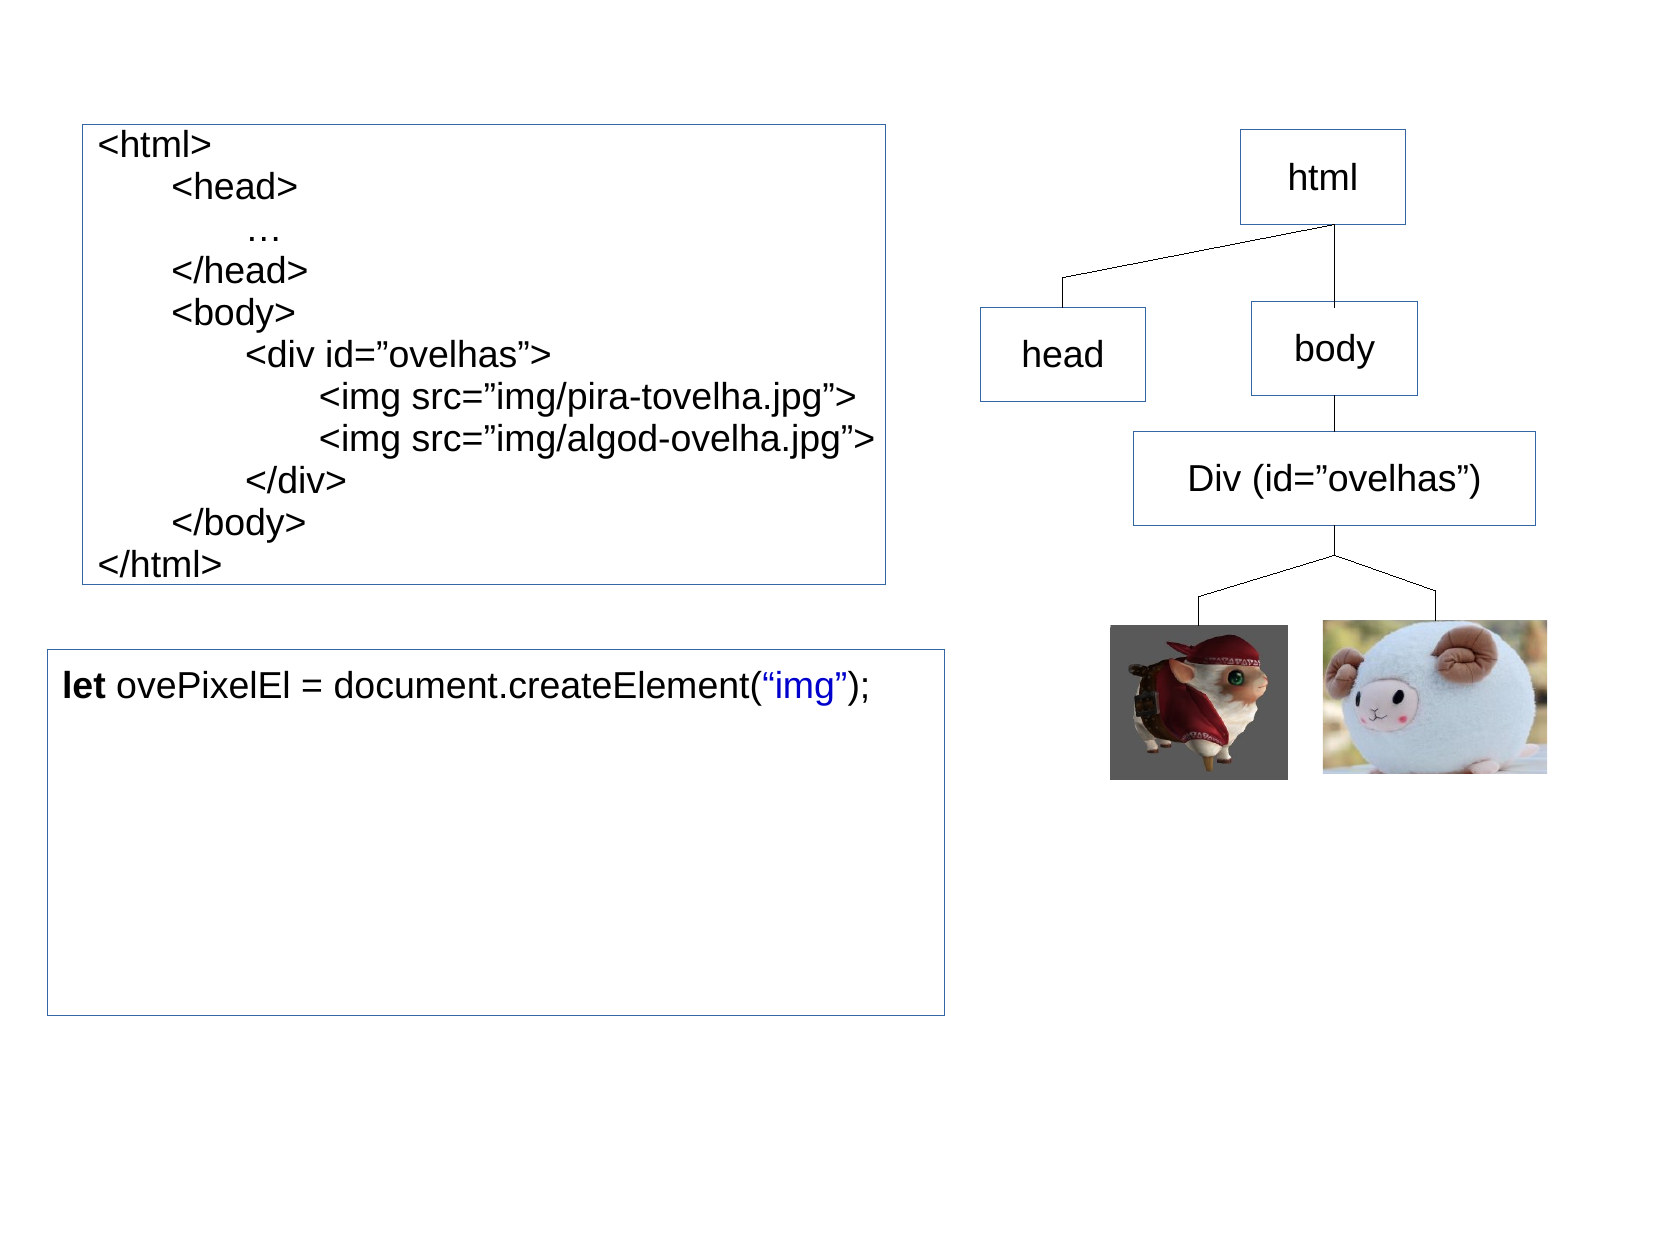

<html>
	<head>
		…
	</head>
	<body>
		<div id=”ovelhas”>
			<img src=”img/pira-tovelha.jpg”>
			<img src=”img/algod-ovelha.jpg”>
		</div>
	</body>
</html>
html
body
head
Div (id=”ovelhas”)
let ovePixelEl = document.createElement(“img”);